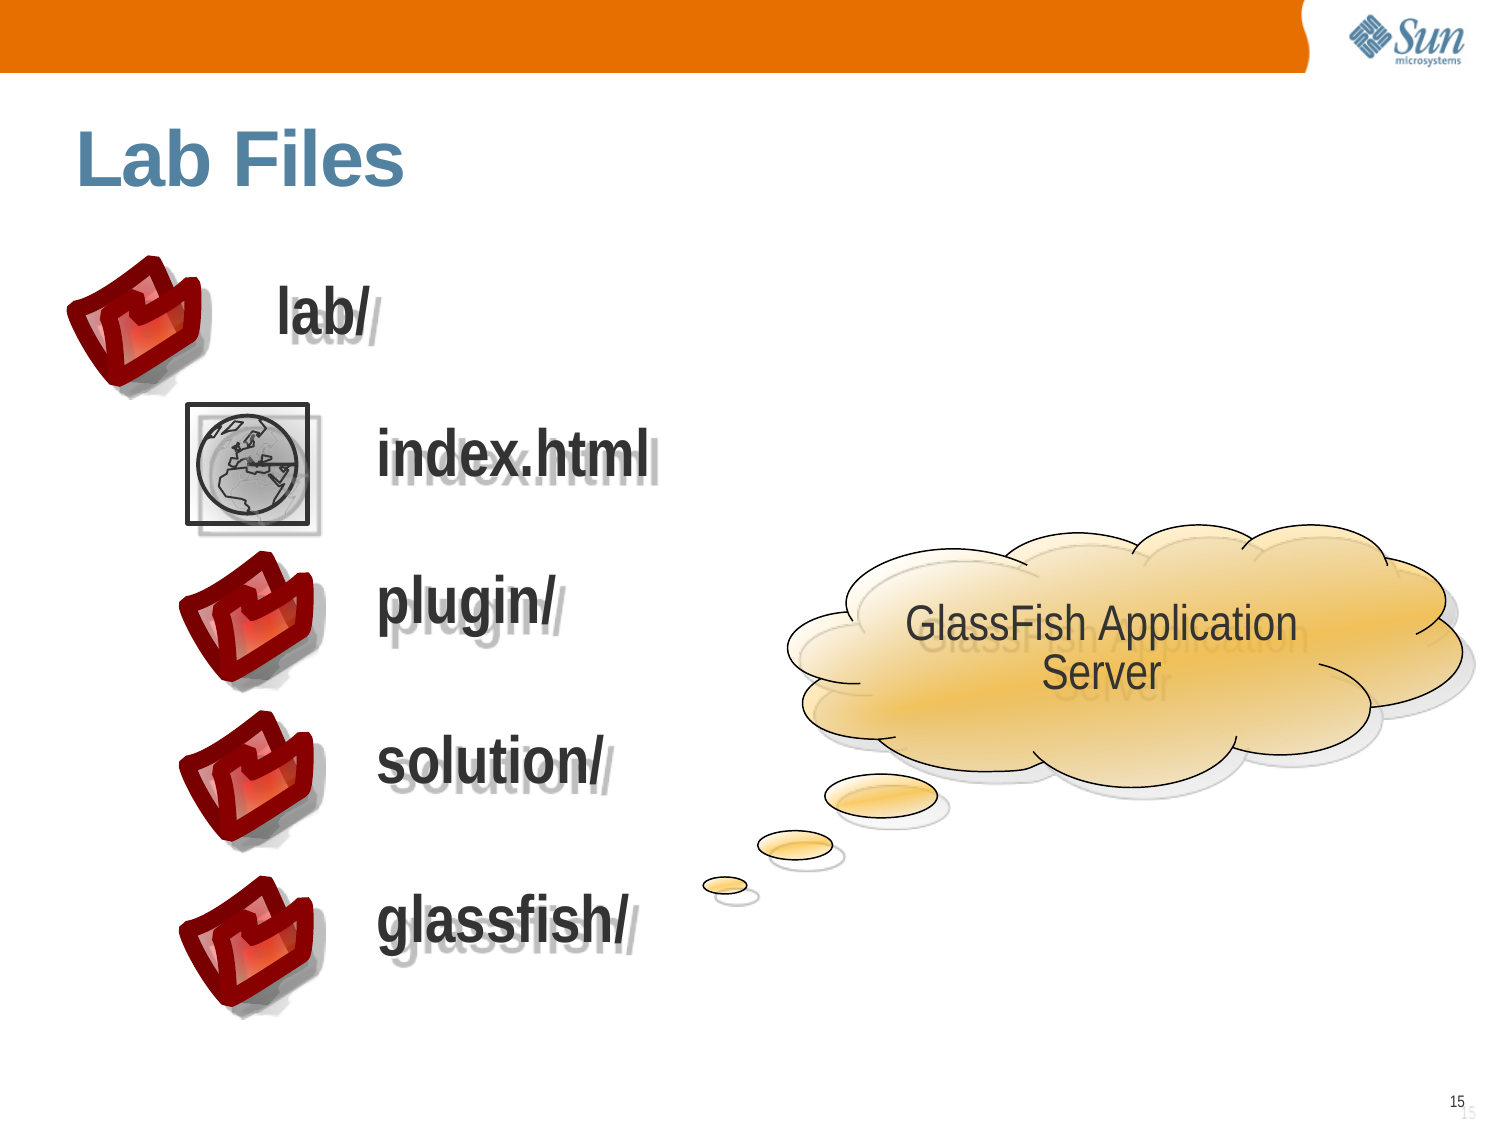

# Lab Files
lab/
index.html
GlassFish Application Server
plugin/
solution/
glassfish/